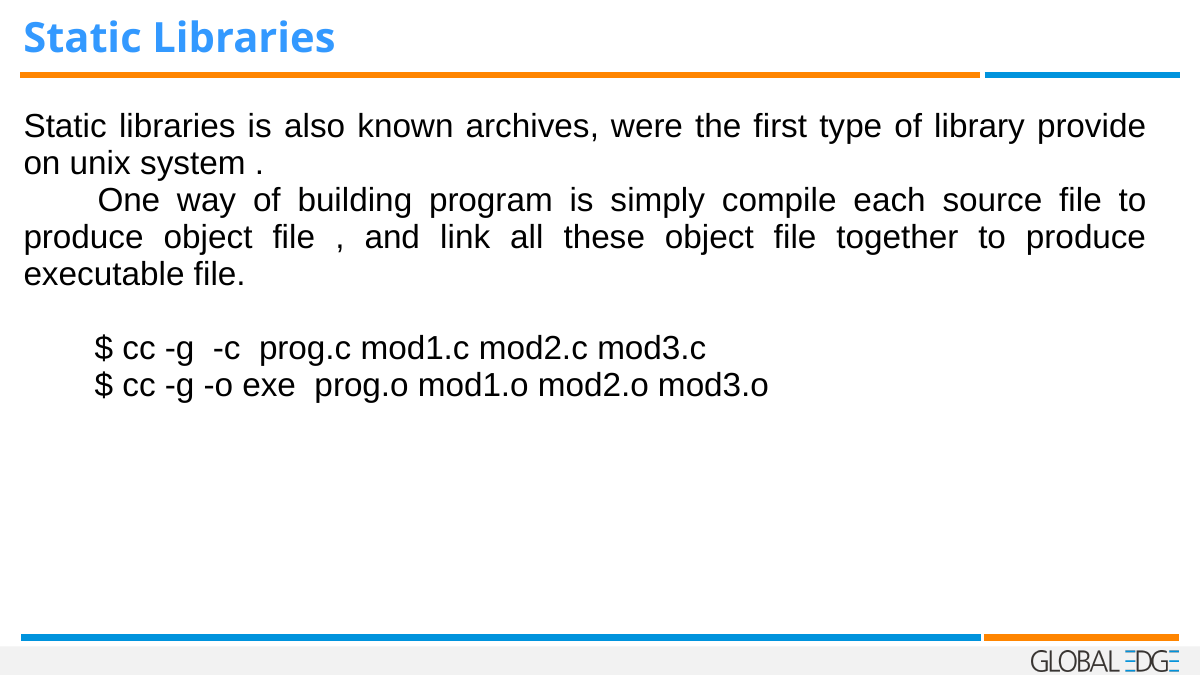

# Static Libraries
Static libraries is also known archives, were the first type of library provide on unix system .
	One way of building program is simply compile each source file to produce object file , and link all these object file together to produce executable file.
$ cc -g -c prog.c mod1.c mod2.c mod3.c
$ cc -g -o exe prog.o mod1.o mod2.o mod3.o